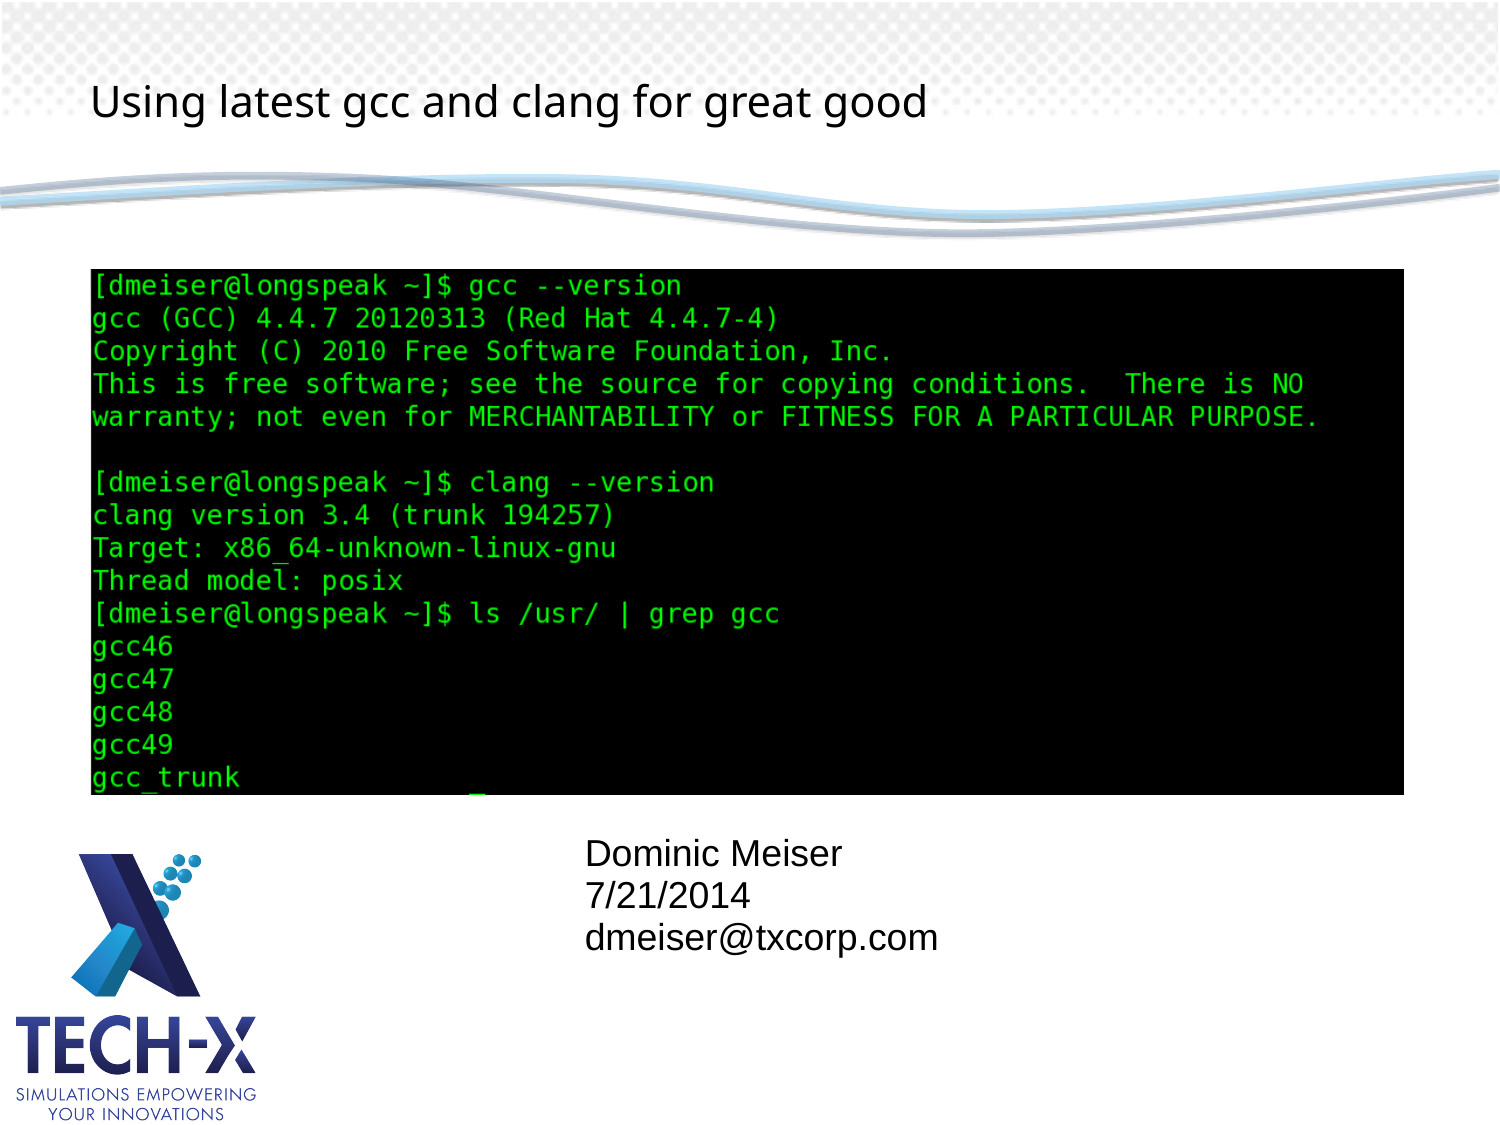

Using latest gcc and clang for great good
Dominic Meiser
7/21/2014
dmeiser@txcorp.com